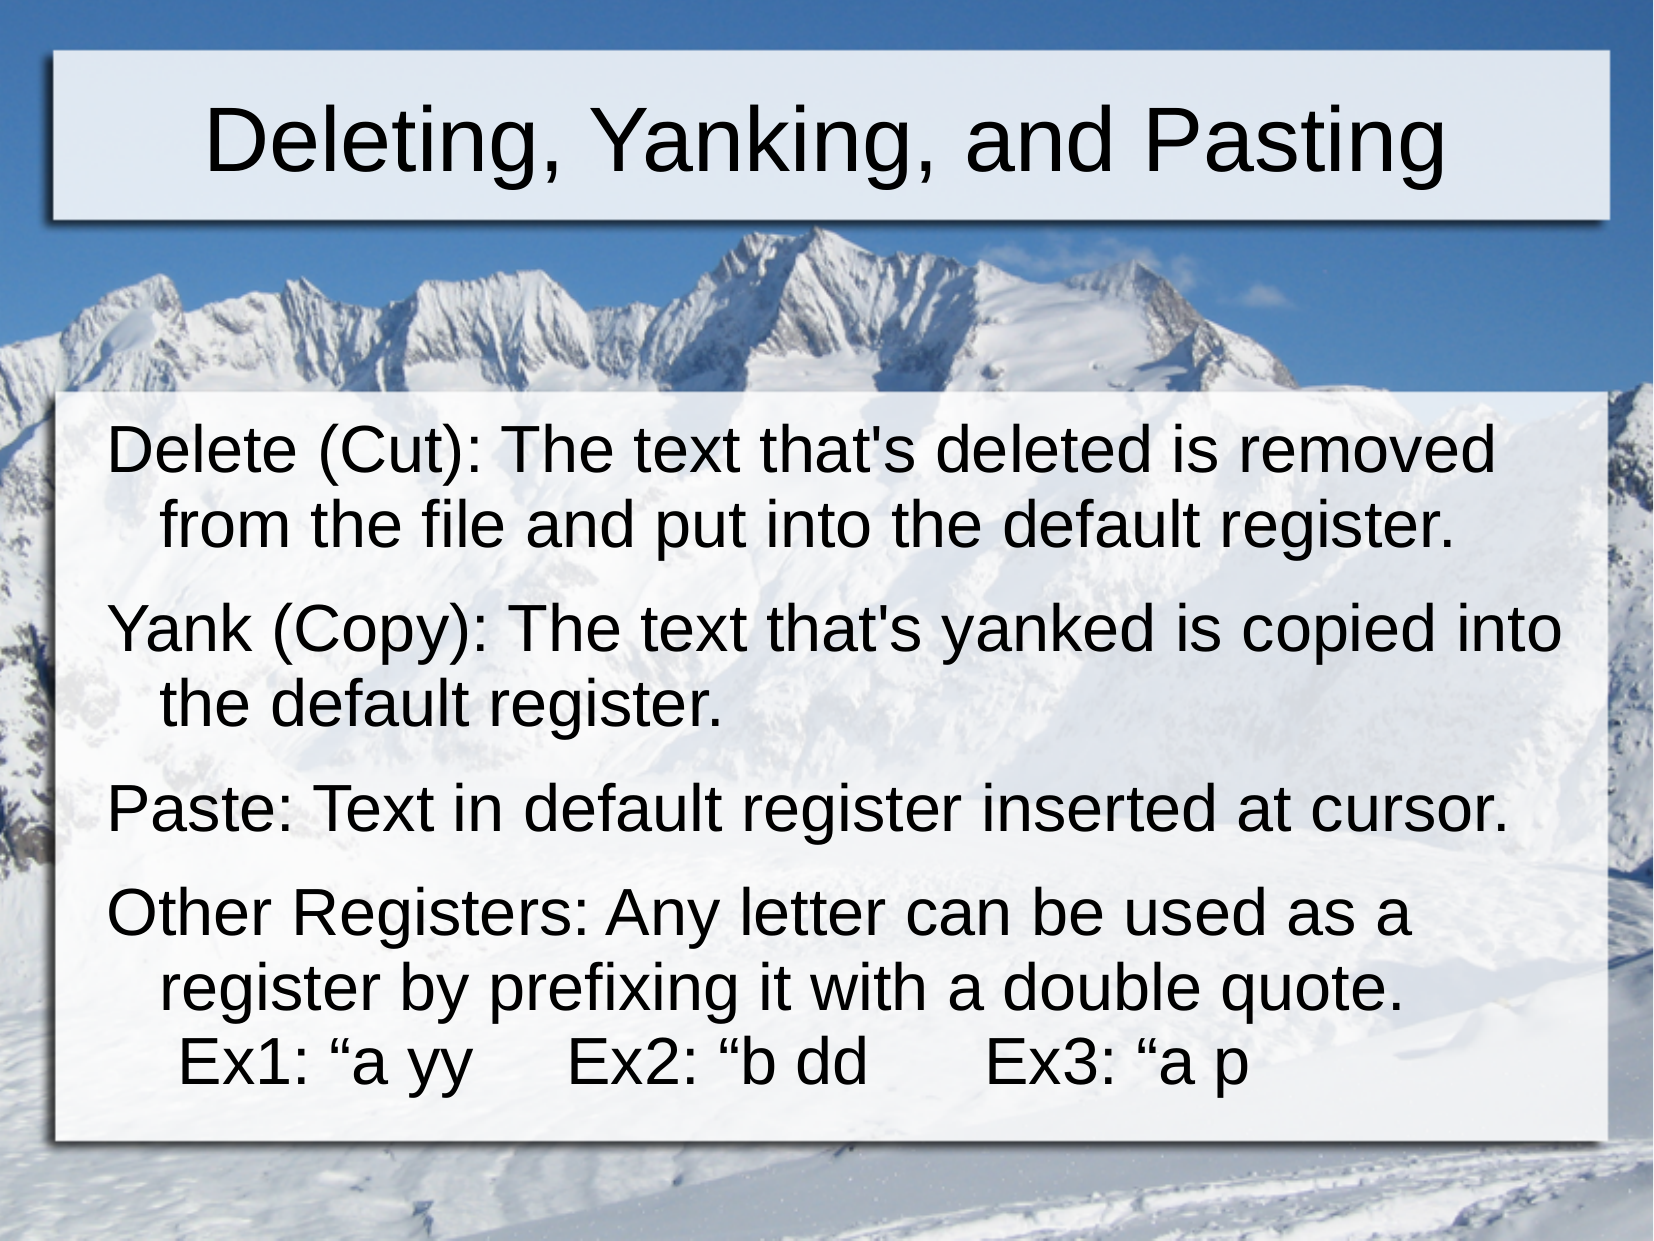

# Deleting, Yanking, and Pasting
Delete (Cut): The text that's deleted is removed from the file and put into the default register.
Yank (Copy): The text that's yanked is copied into the default register.
Paste: Text in default register inserted at cursor.
Other Registers: Any letter can be used as a register by prefixing it with a double quote. Ex1: “a yy Ex2: “b dd		Ex3: “a p